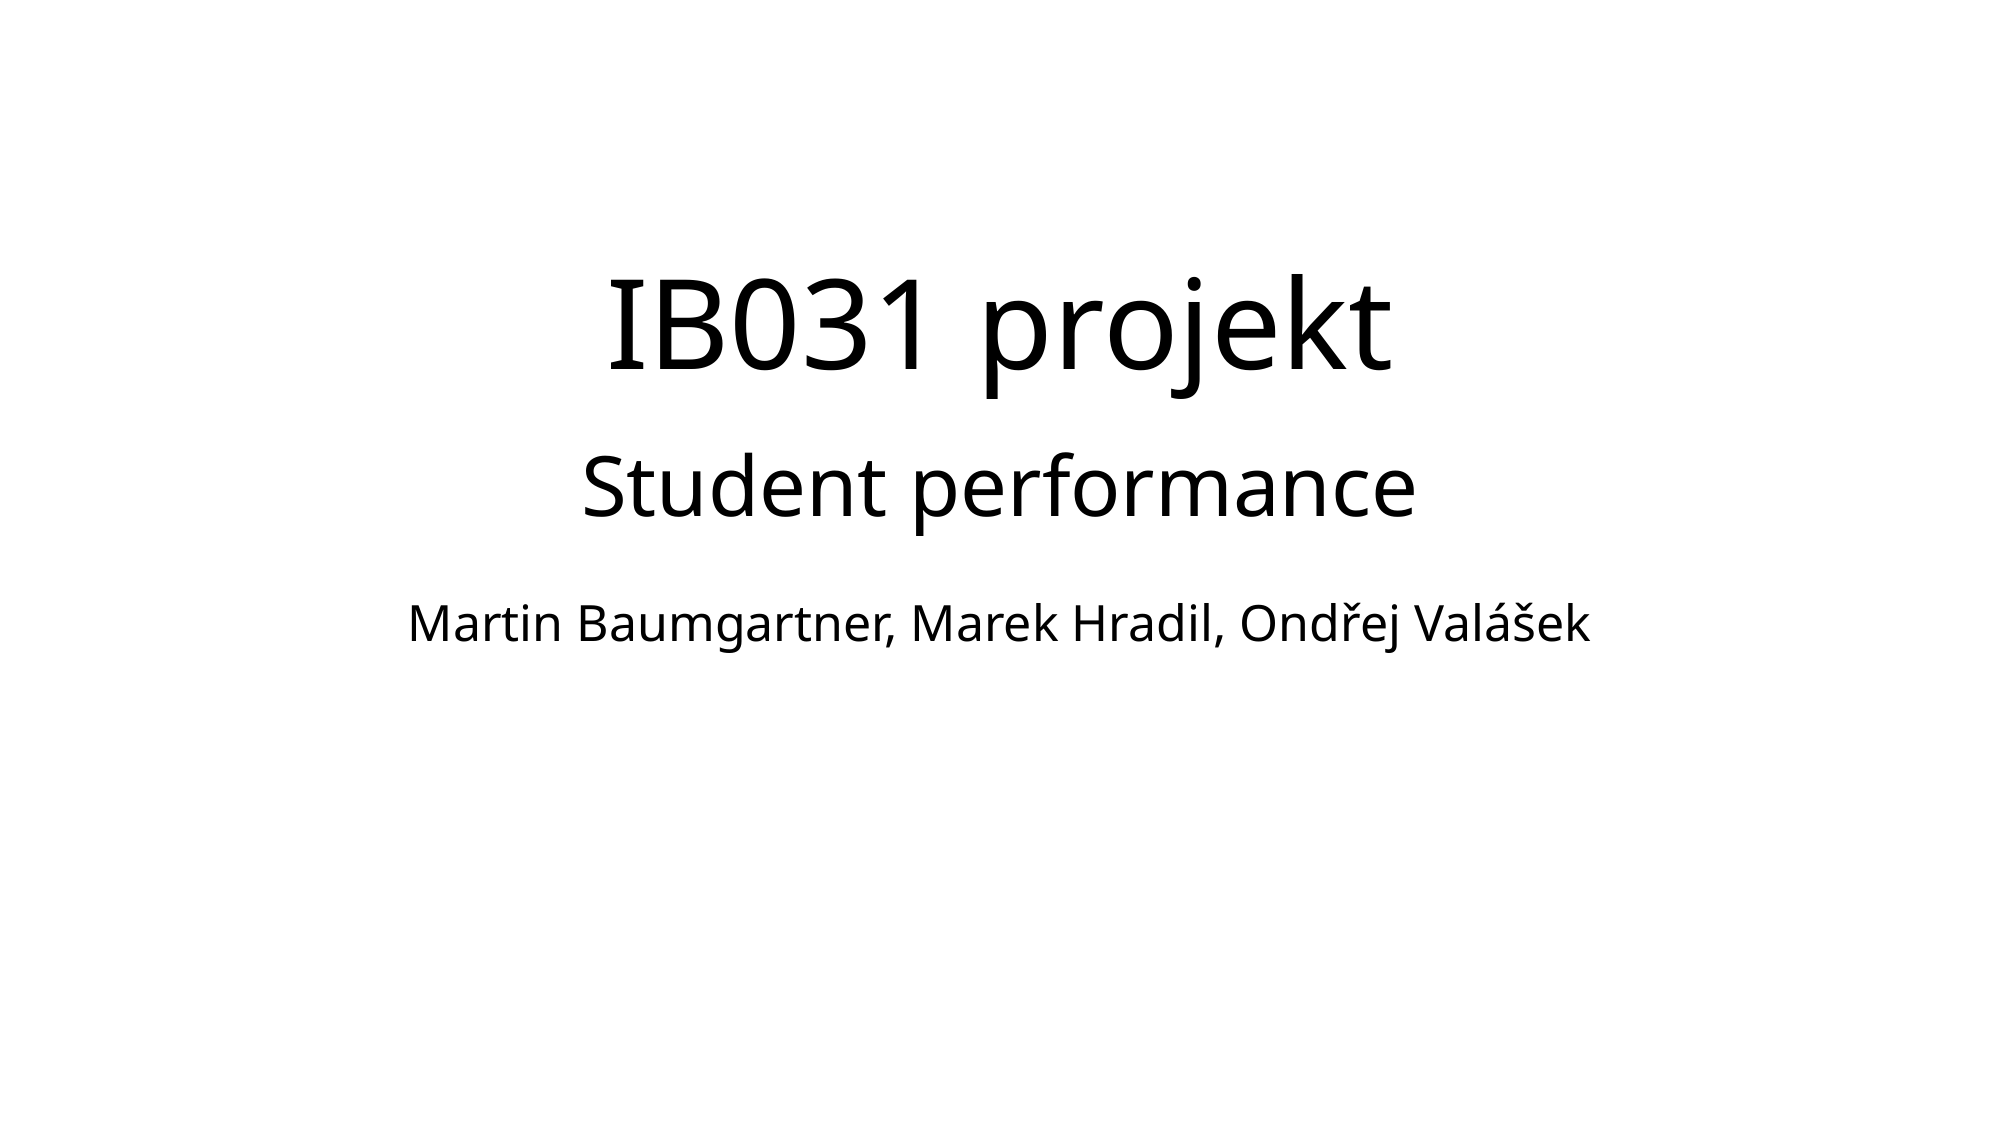

# IB031 projekt
Student performance
Martin Baumgartner, Marek Hradil, Ondřej Valášek